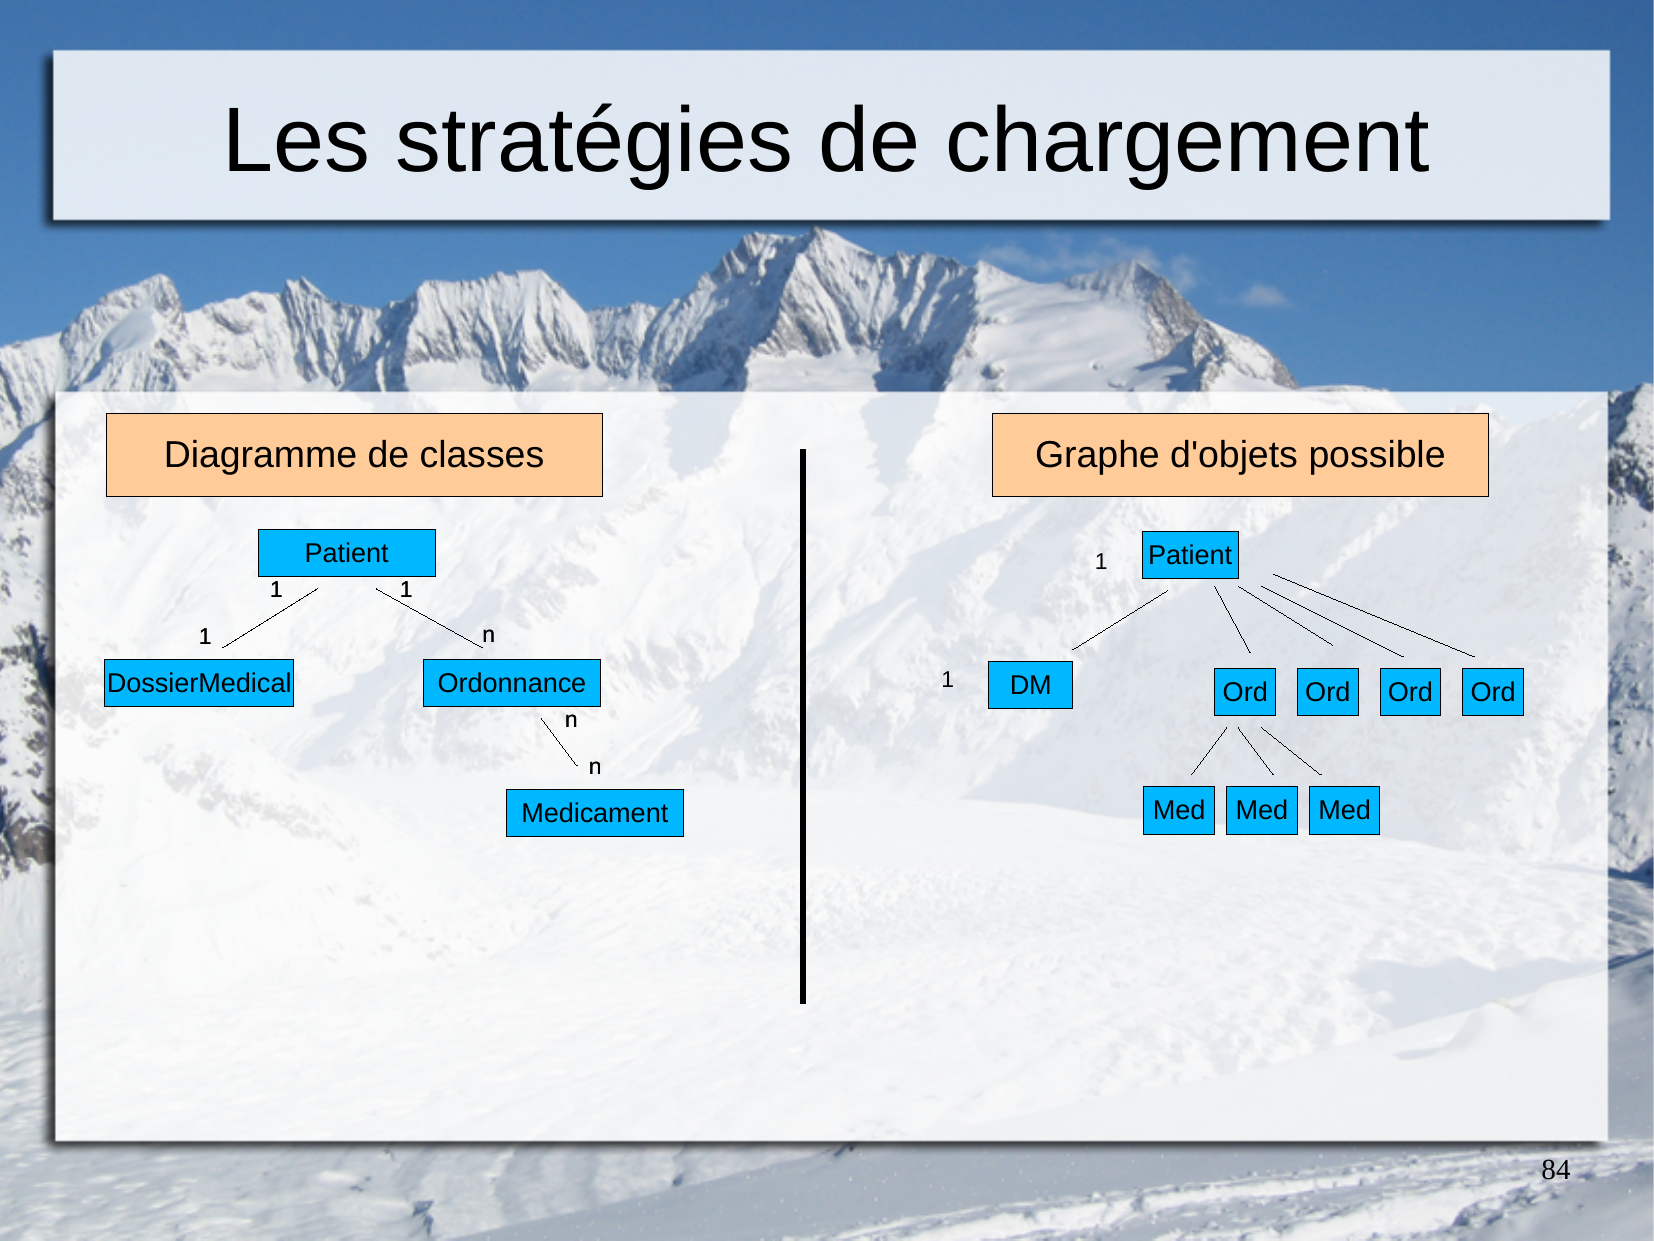

# Les stratégies de chargement
Diagramme de classes
Graphe d'objets possible
Patient
Patient
Patient
1
1
1
1
1
n
n
1
1
DossierMedical
Ordonnance
DossierMedical
Ordonnance
DM
1
Ord
Ord
Ord
Ord
n
n
n
n
Med
Med
Med
Medicament
Medicament
84